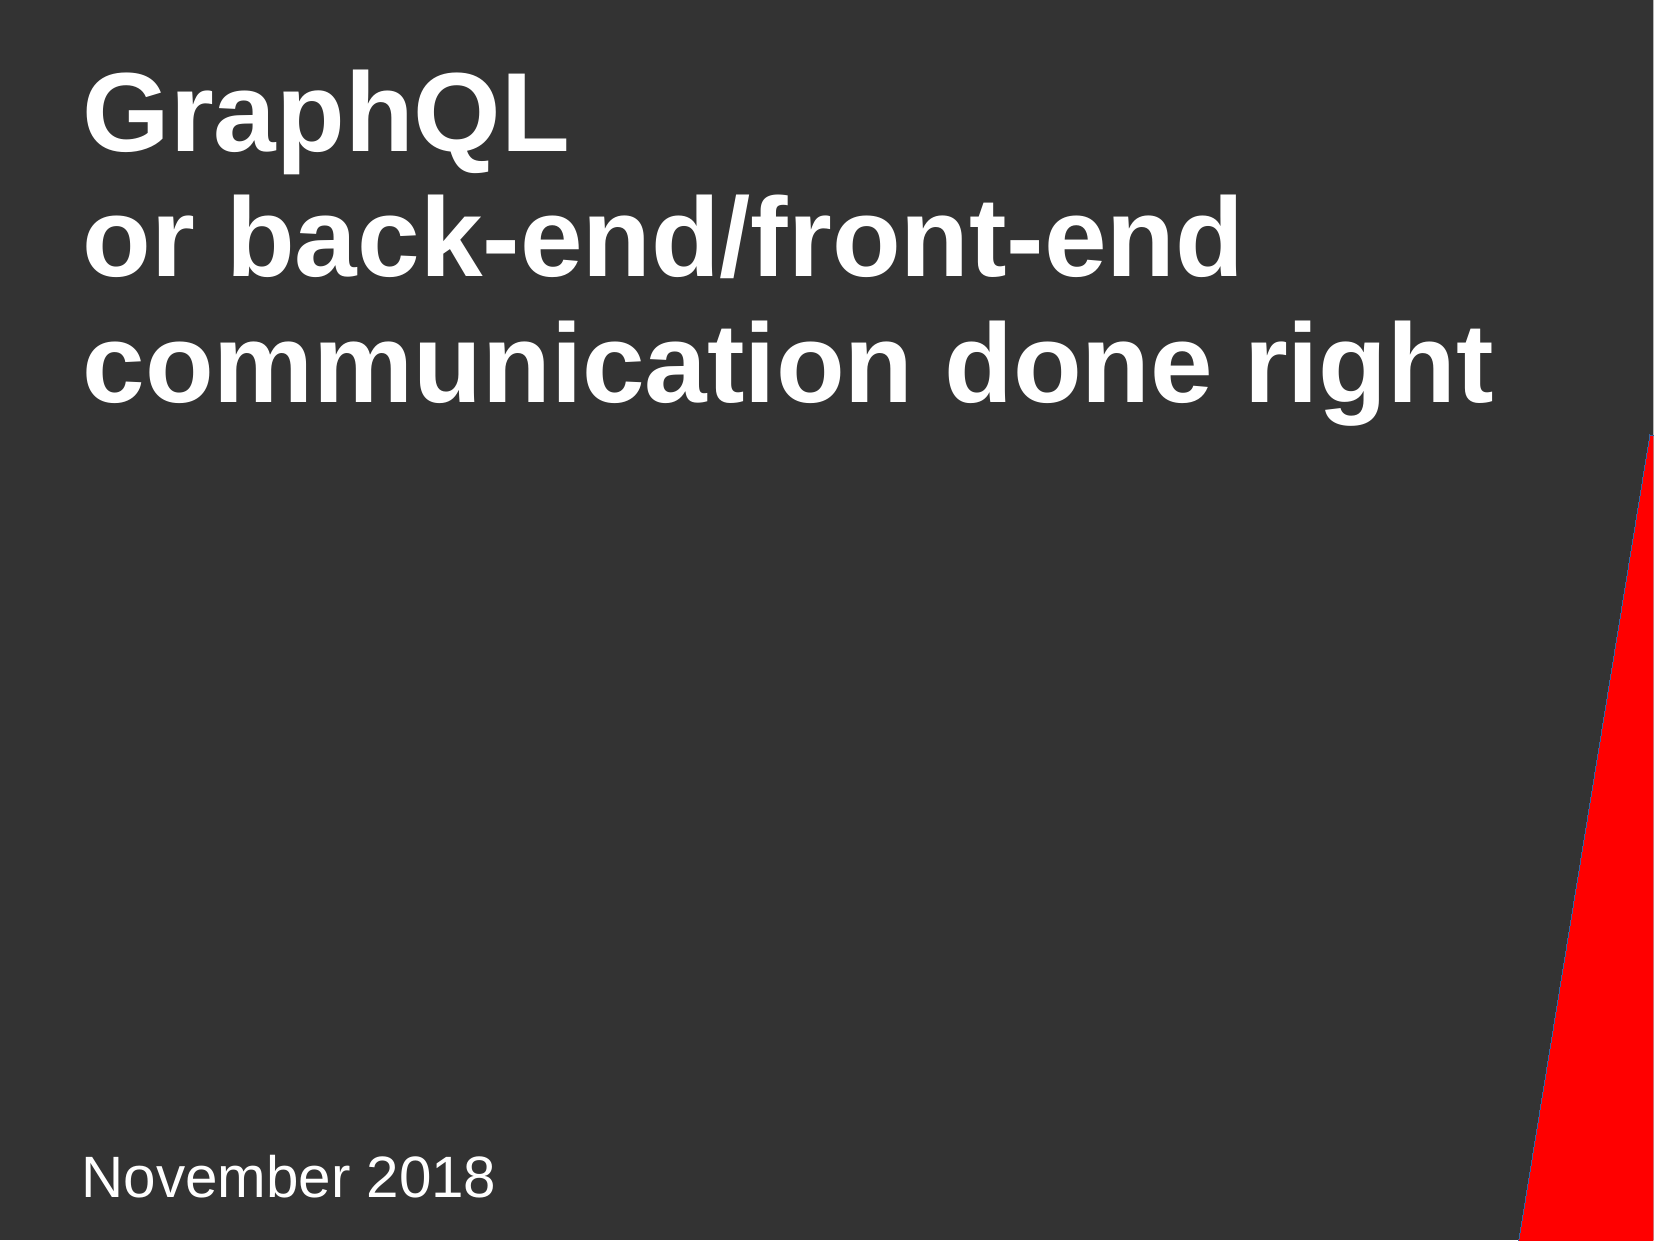

# GraphQL or back-end/front-end communication done right
November 2018